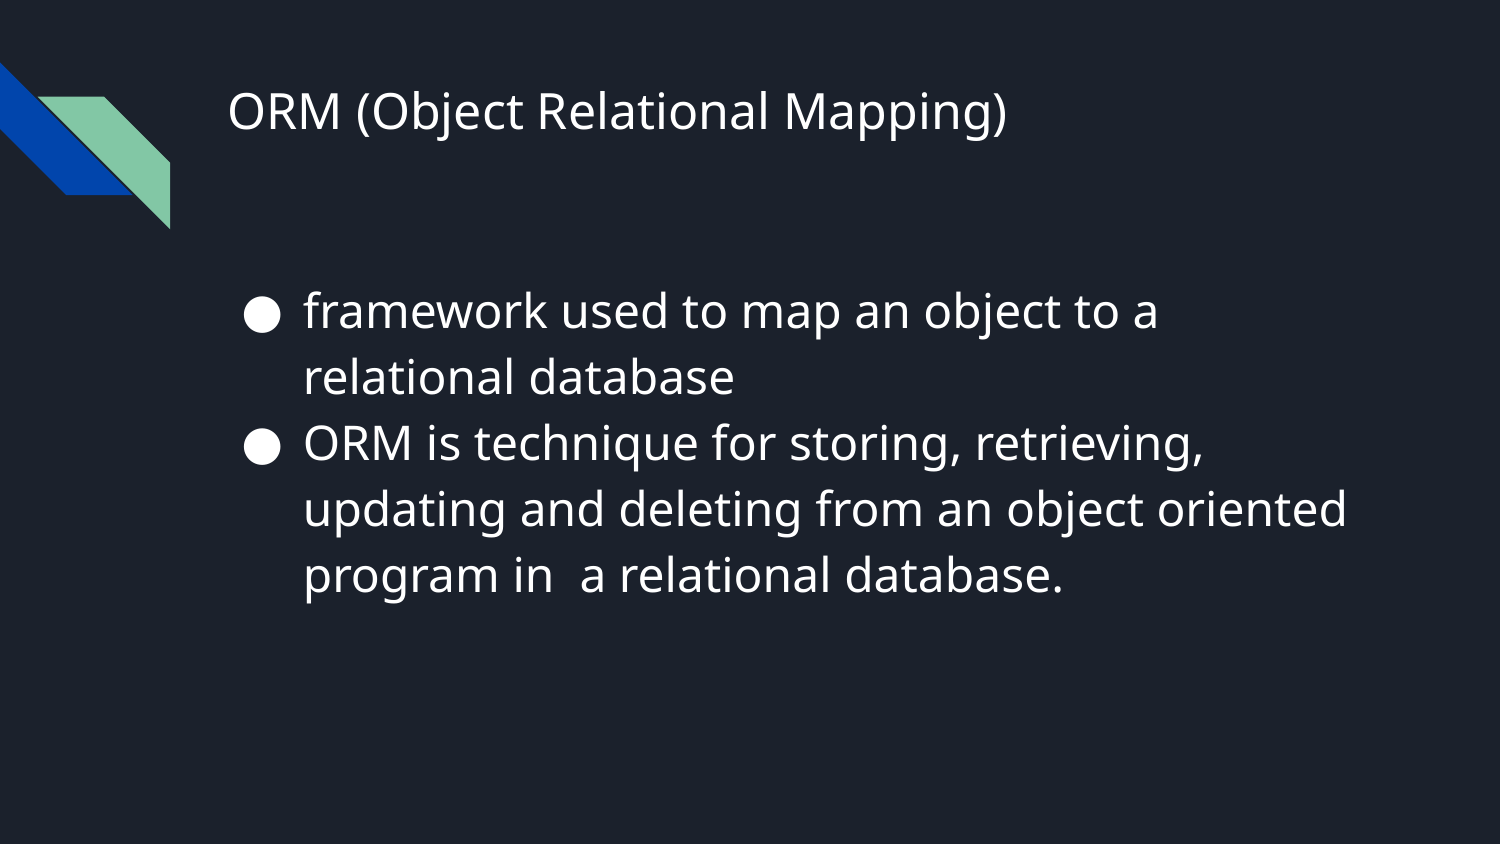

# ORM (Object Relational Mapping)
framework used to map an object to a relational database
ORM is technique for storing, retrieving, updating and deleting from an object oriented program in a relational database.